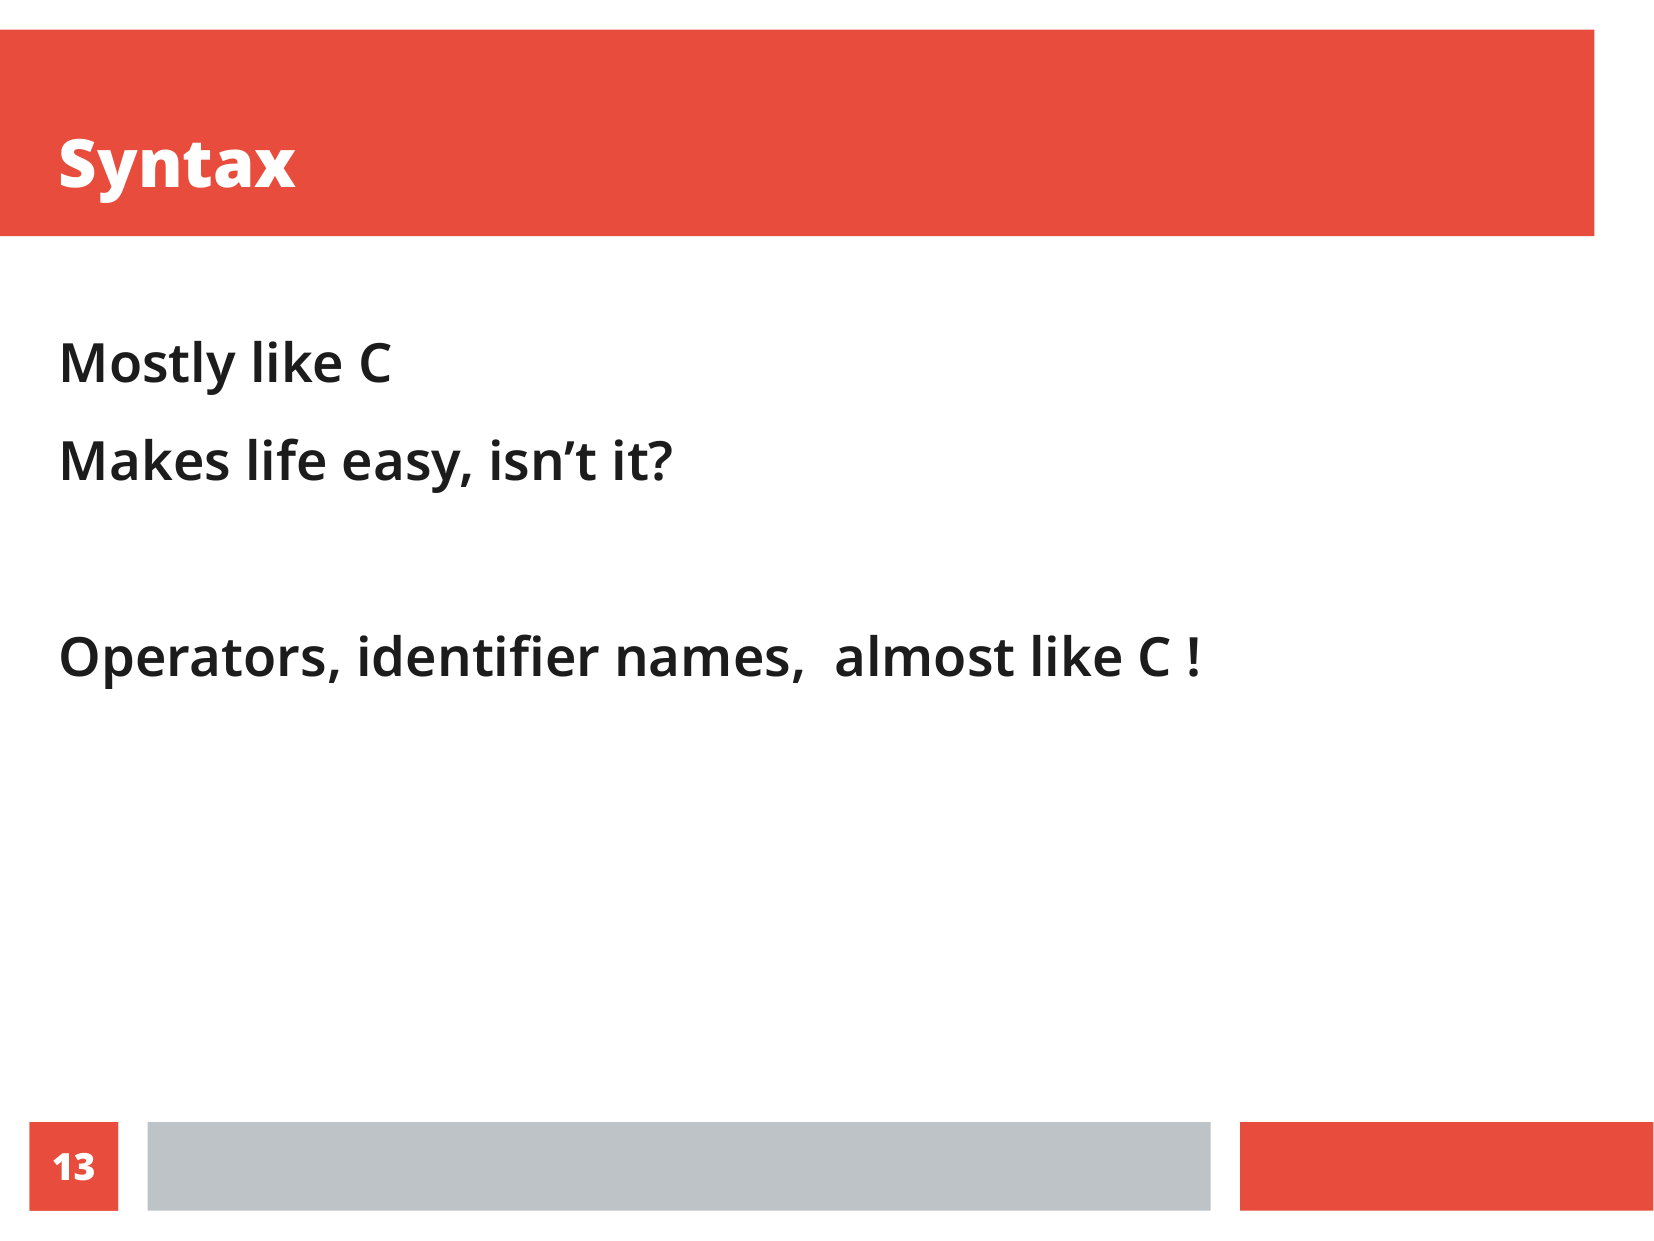

# Syntax
Mostly like C
Makes life easy, isn’t it?
Operators, identifier names, almost like C !
13